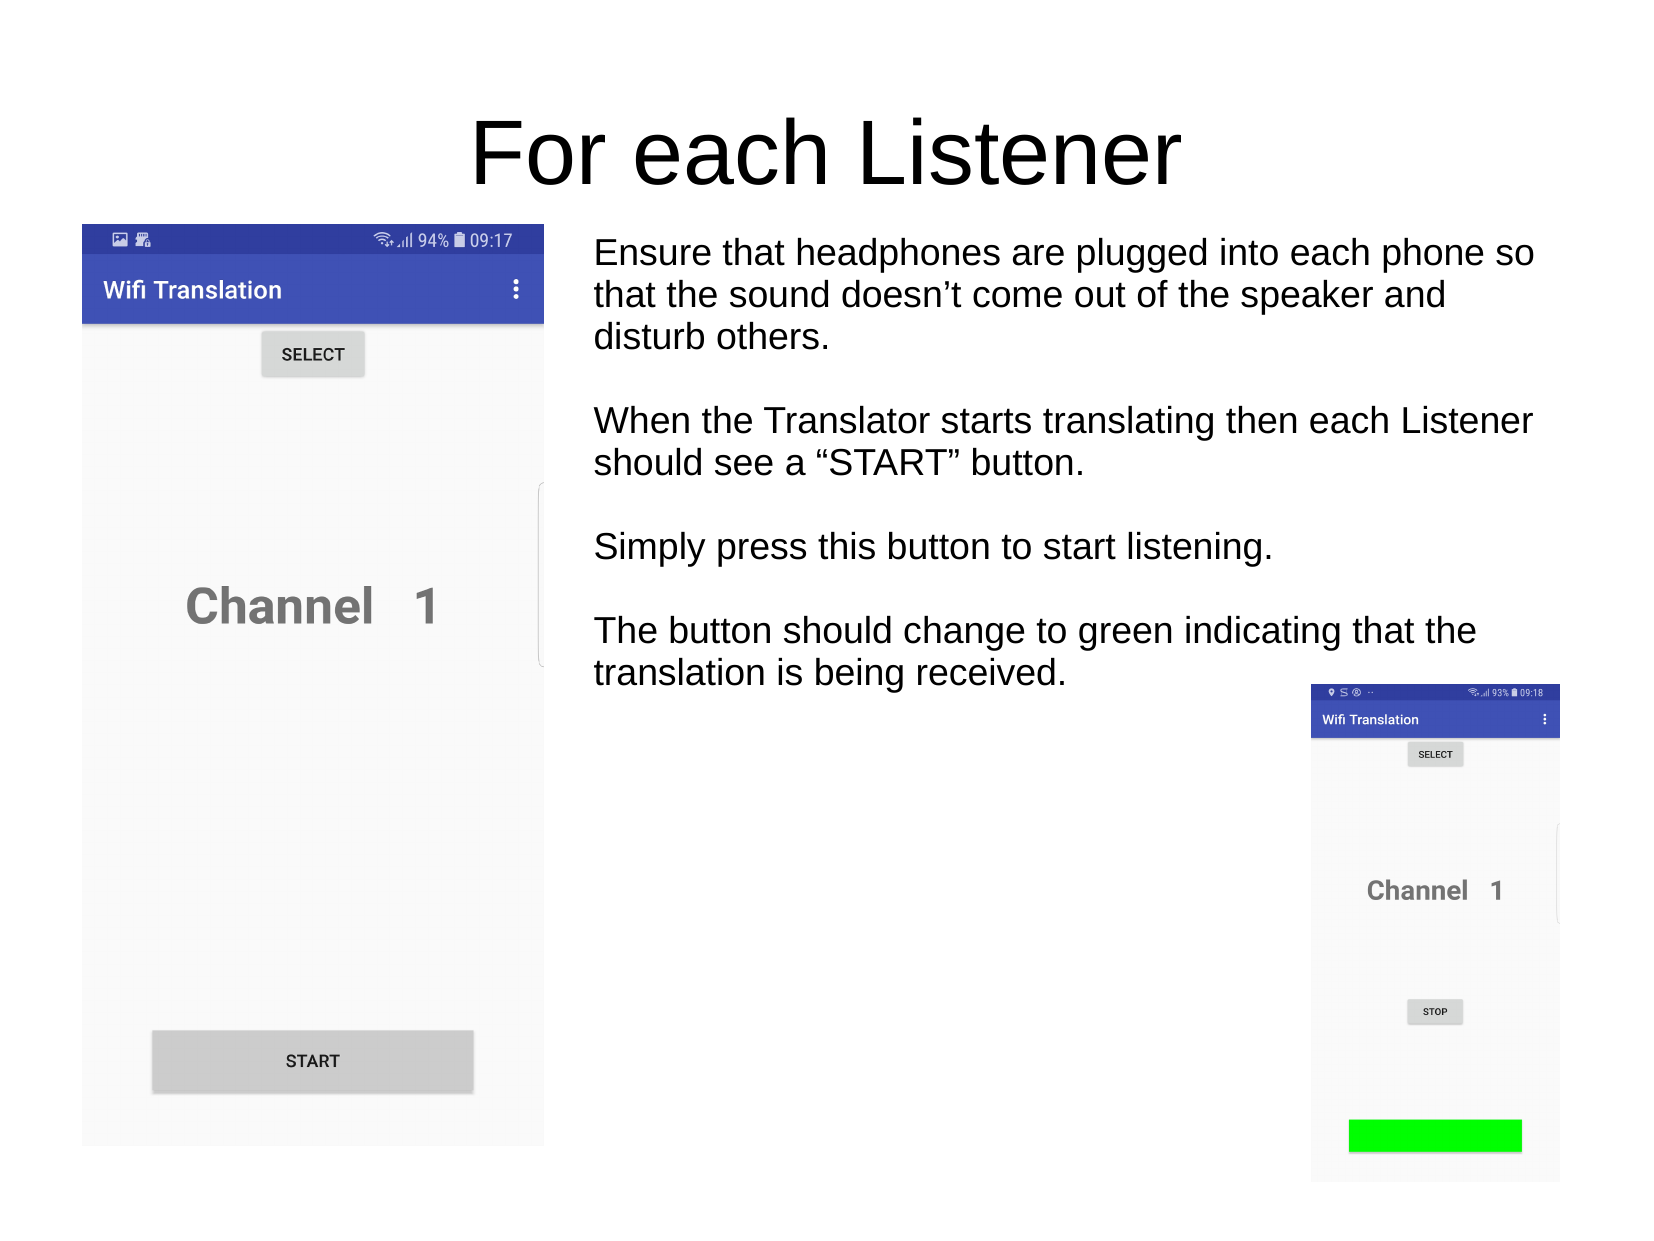

# For each Listener
Ensure that headphones are plugged into each phone so that the sound doesn’t come out of the speaker and disturb others.
When the Translator starts translating then each Listener should see a “START” button.
Simply press this button to start listening.
The button should change to green indicating that the translation is being received.